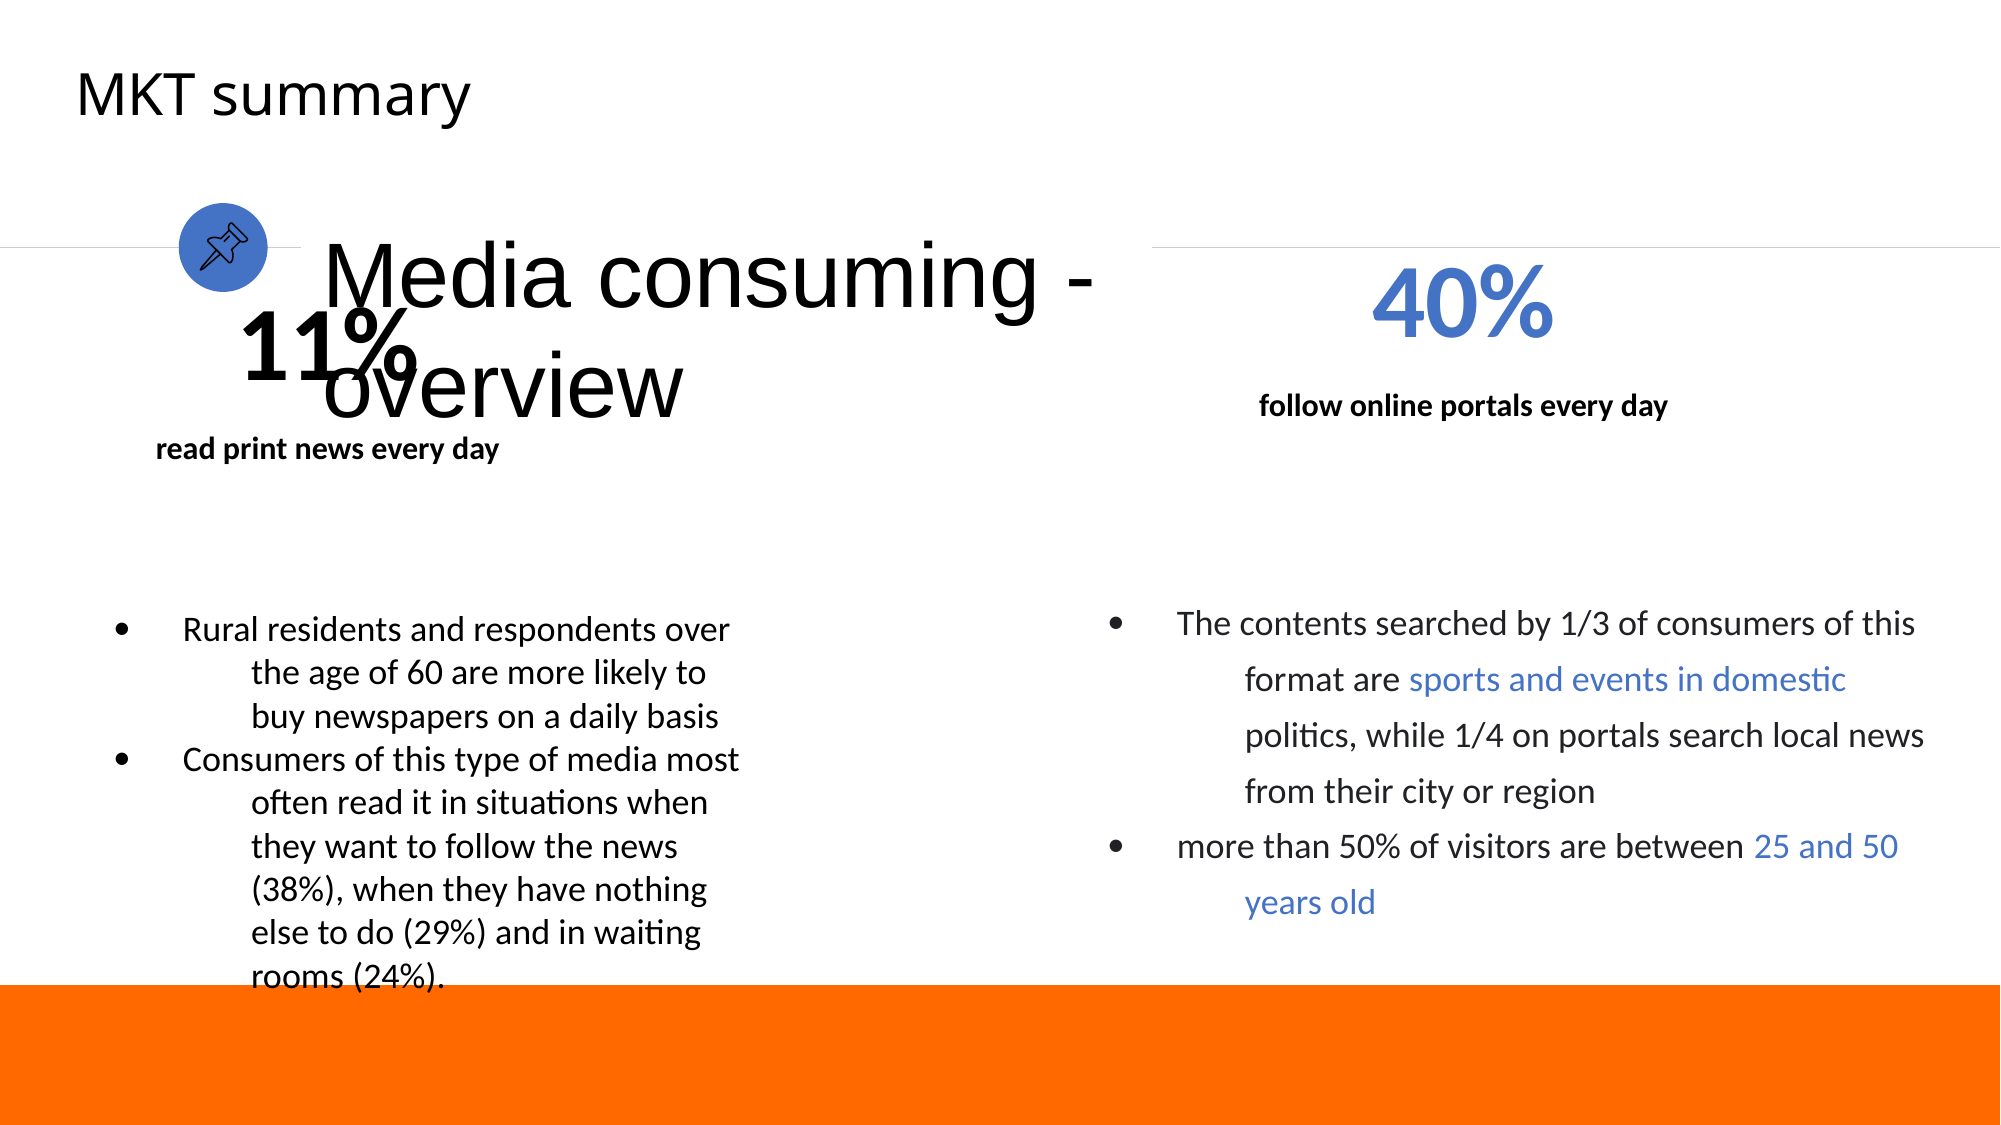

MKT summary
40%
follow online portals every day
# Media consuming - overview
11%
read print news every day
The contents searched by 1/3 of consumers of this format are sports and events in domestic politics, while 1/4 on portals search local news from their city or region
more than 50% of visitors are between 25 and 50 years old
Rural residents and respondents over the age of 60 are more likely to buy newspapers on a daily basis
Consumers of this type of media most often read it in situations when they want to follow the news (38%), when they have nothing else to do (29%) and in waiting rooms (24%).